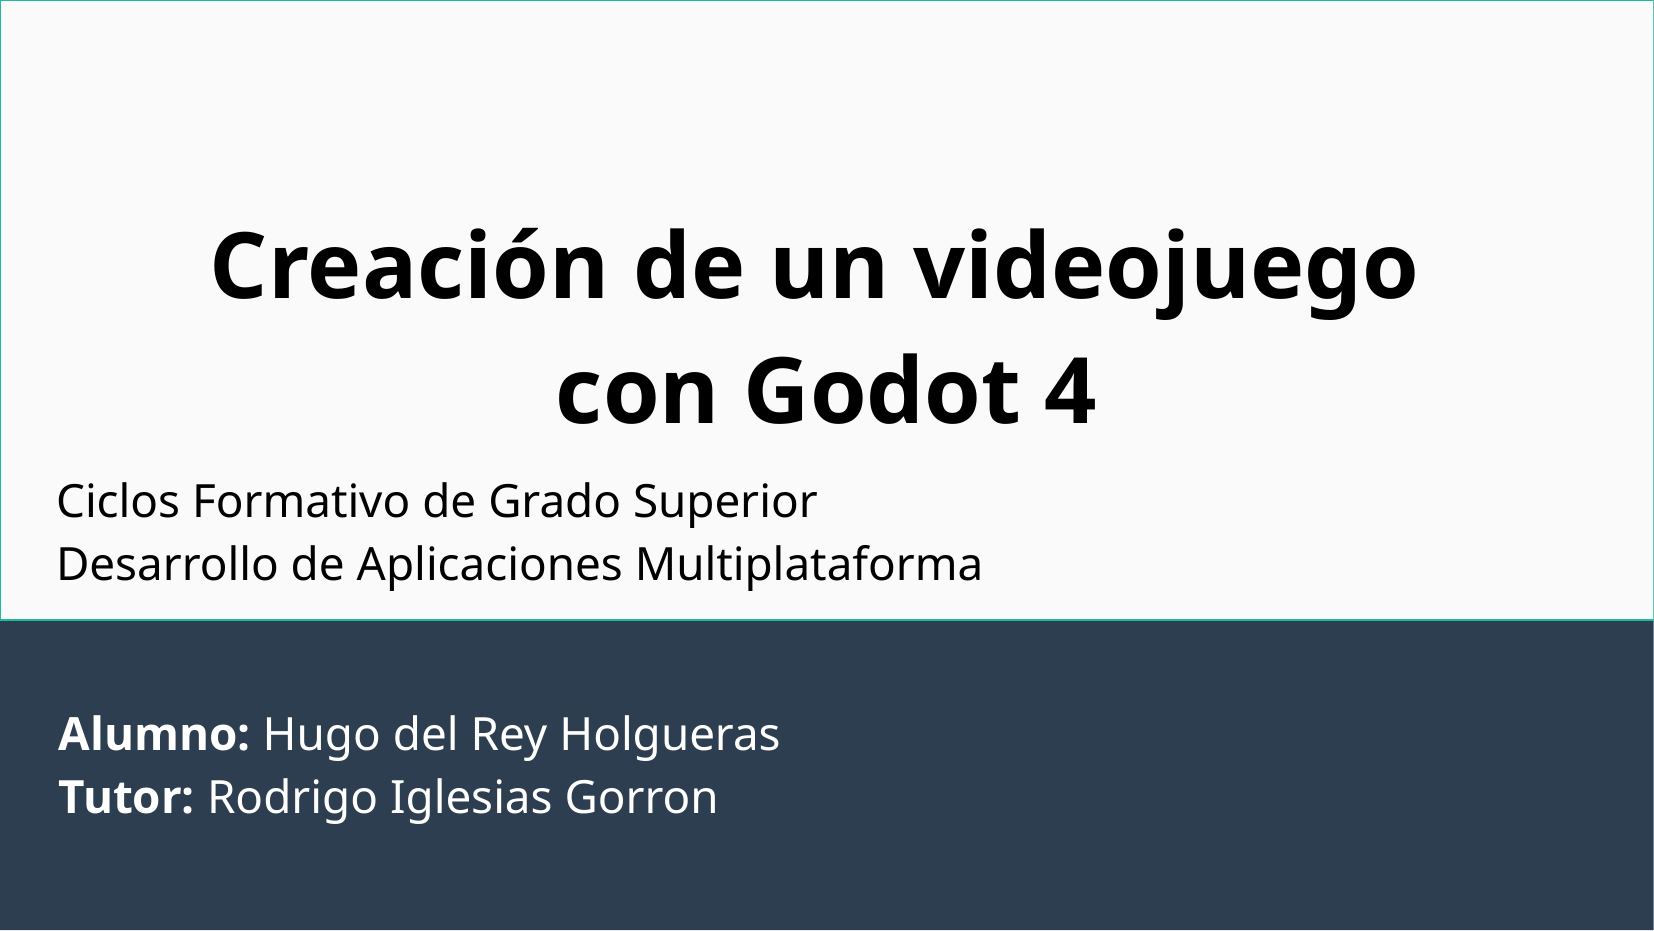

# Creación de un videojuego con Godot 4
Ciclos Formativo de Grado Superior
Desarrollo de Aplicaciones Multiplataforma
Alumno: Hugo del Rey Holgueras
Tutor: Rodrigo Iglesias Gorron